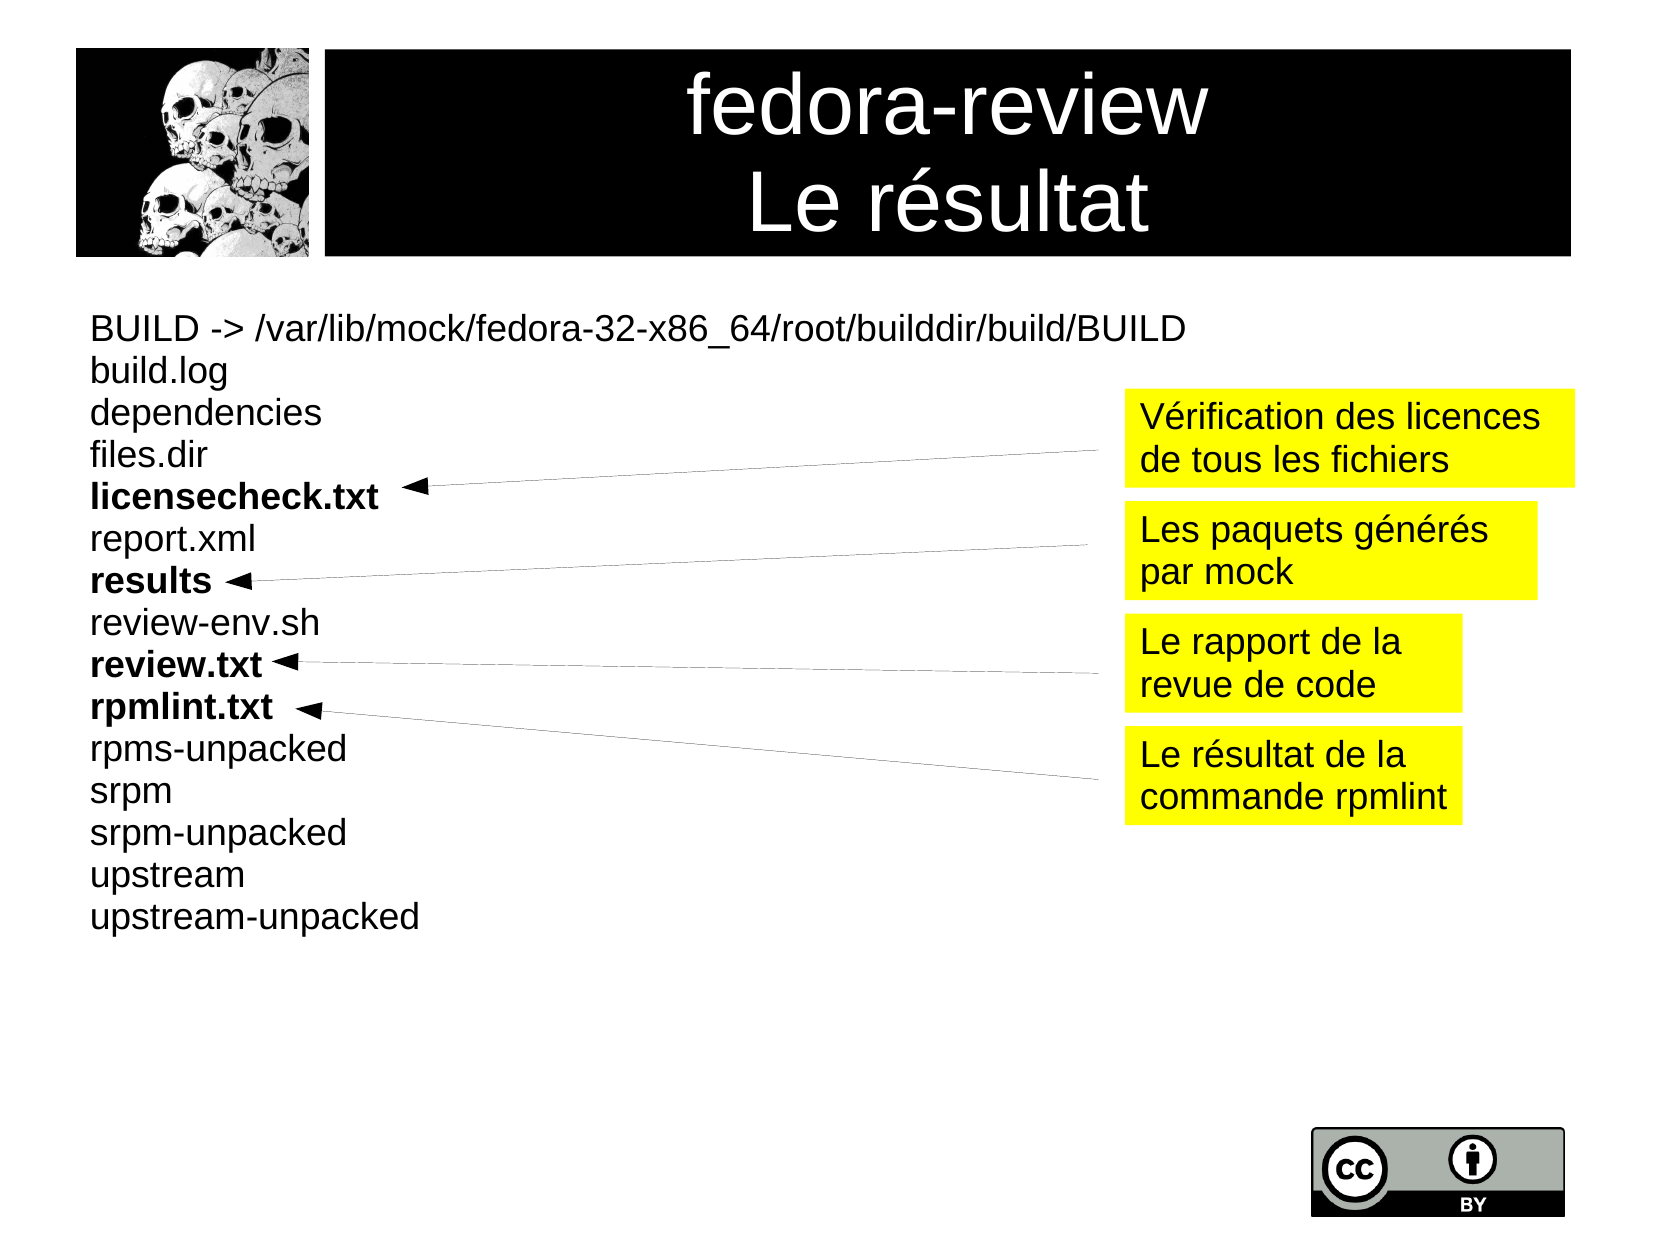

# fedora-review Le résultat
BUILD -> /var/lib/mock/fedora-32-x86_64/root/builddir/build/BUILD
build.log
dependencies
files.dir
licensecheck.txt
report.xml
results
review-env.sh
review.txt
rpmlint.txt
rpms-unpacked
srpm
srpm-unpacked
upstream
upstream-unpacked
Vérification des licences de tous les fichiers
Les paquets générés par mock
Le rapport de la revue de code
Le résultat de la commande rpmlint